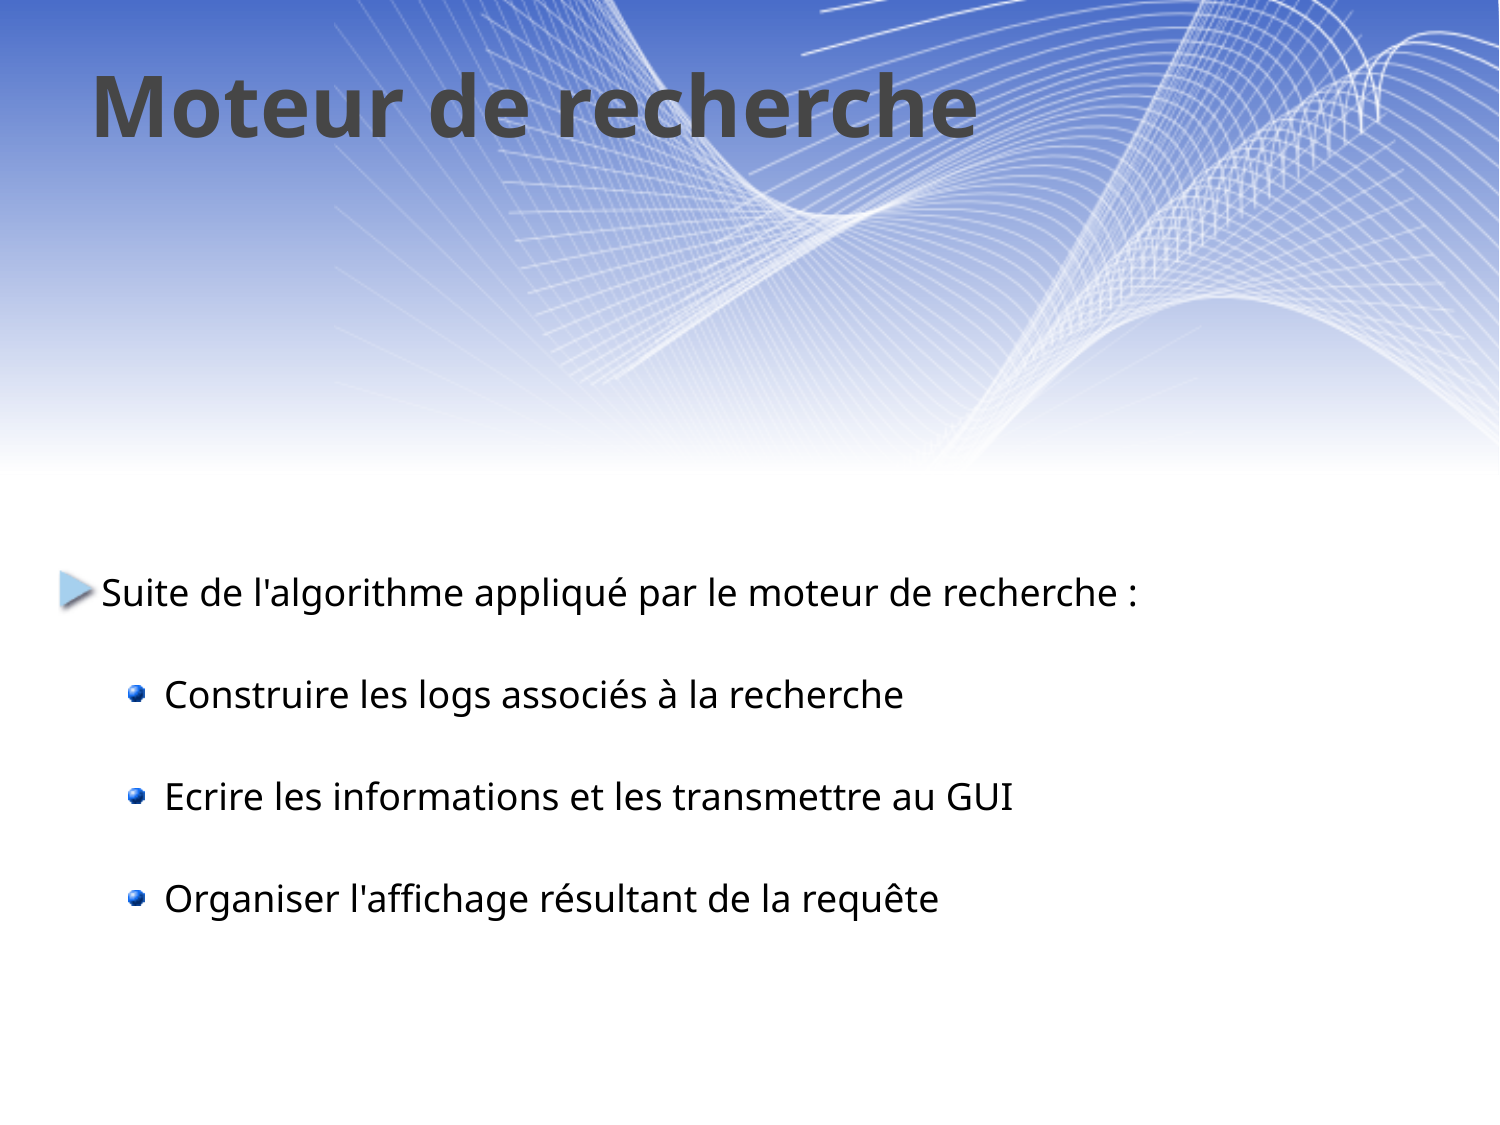

Moteur de recherche
#
Suite de l'algorithme appliqué par le moteur de recherche :
Construire les logs associés à la recherche
Ecrire les informations et les transmettre au GUI
Organiser l'affichage résultant de la requête